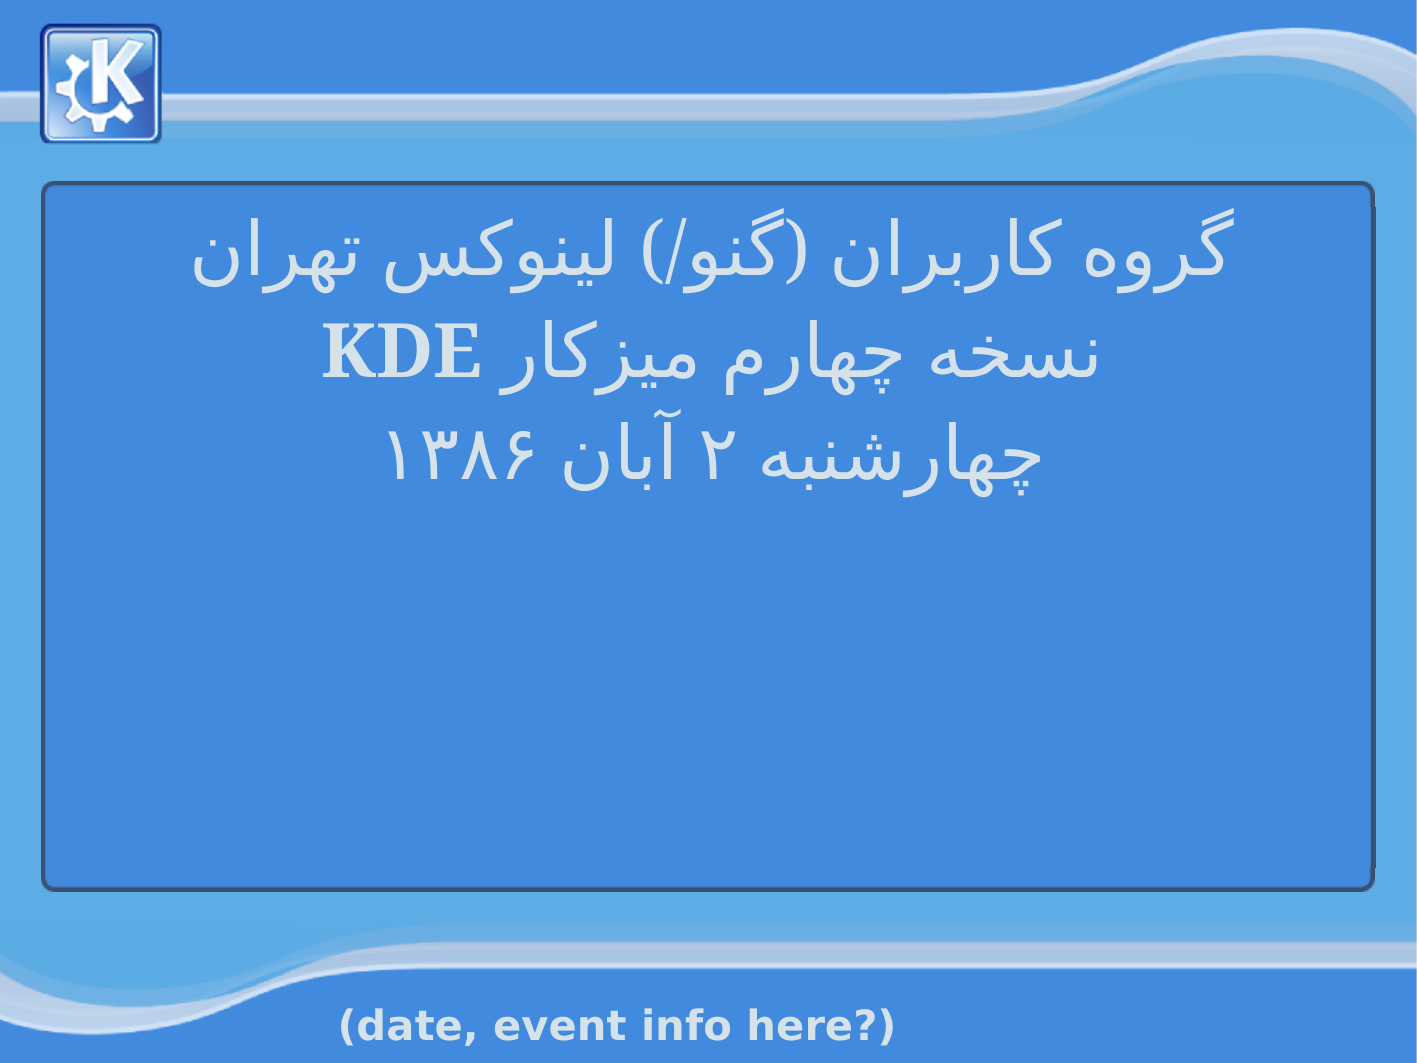

گروه کاربران (گنو/) لینوکس تهران
نسخه چهارم میزکار KDE
چهارشنبه ۲ آبان ۱۳۸۶